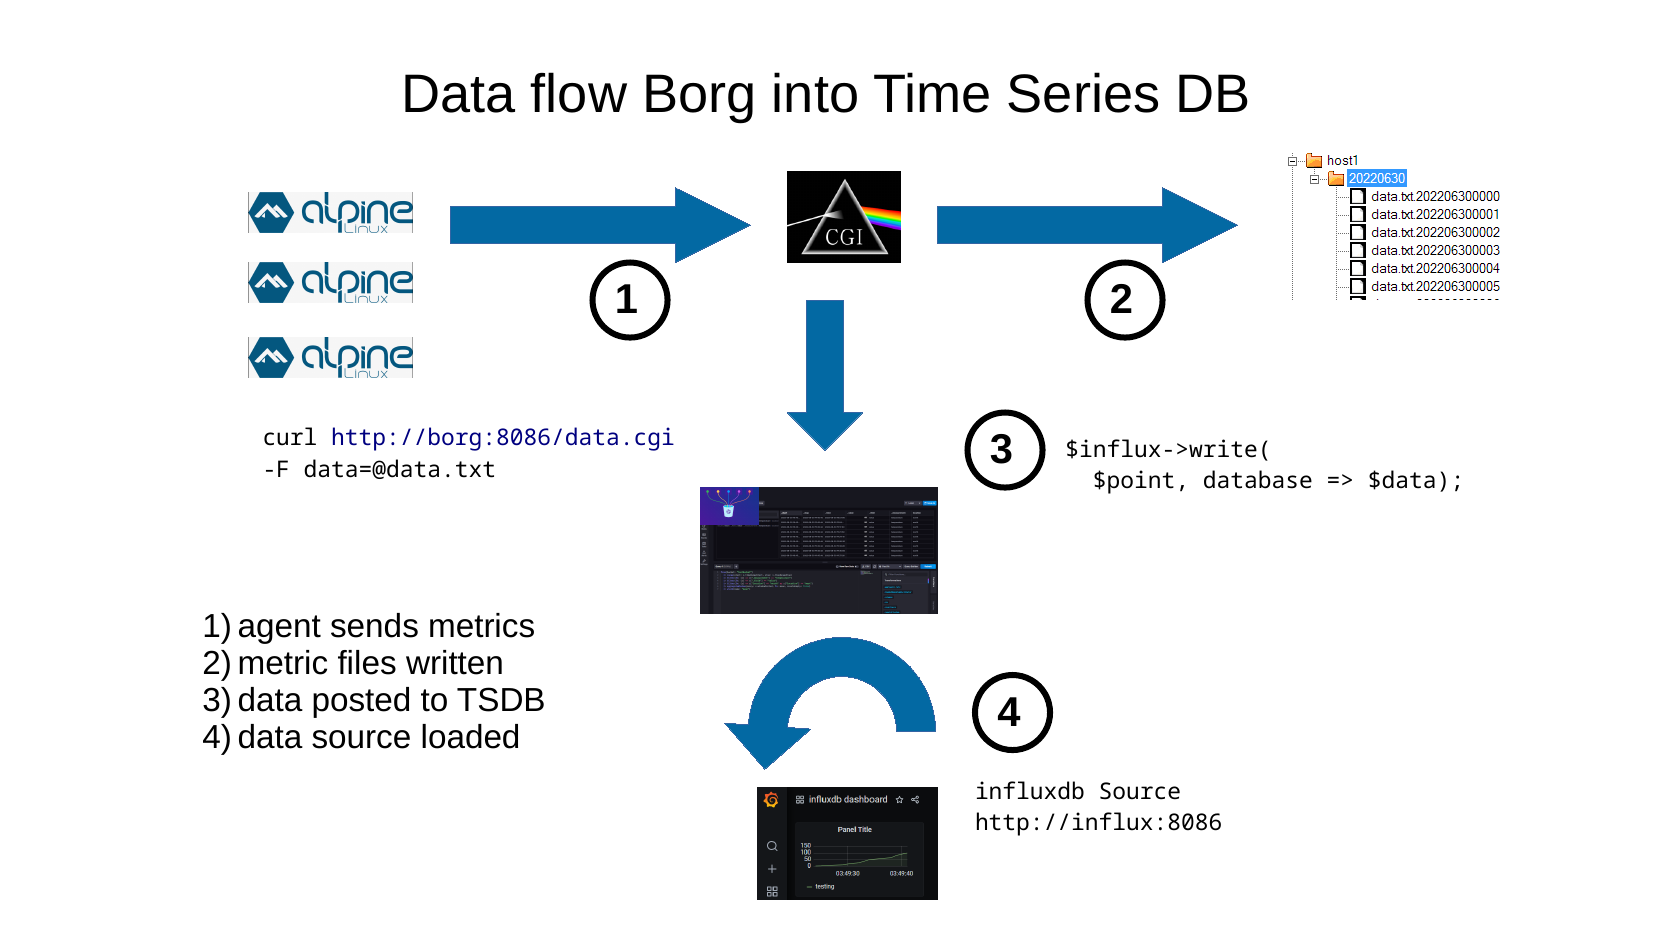

# Data flow Borg into Time Series DB
1
2
curl http://borg:8086/data.cgi
-F data=@data.txt
3
$influx->write(
 $point, database => $data);
agent sends metrics
metric files written
data posted to TSDB
data source loaded
4
influxdb Source
http://influx:8086